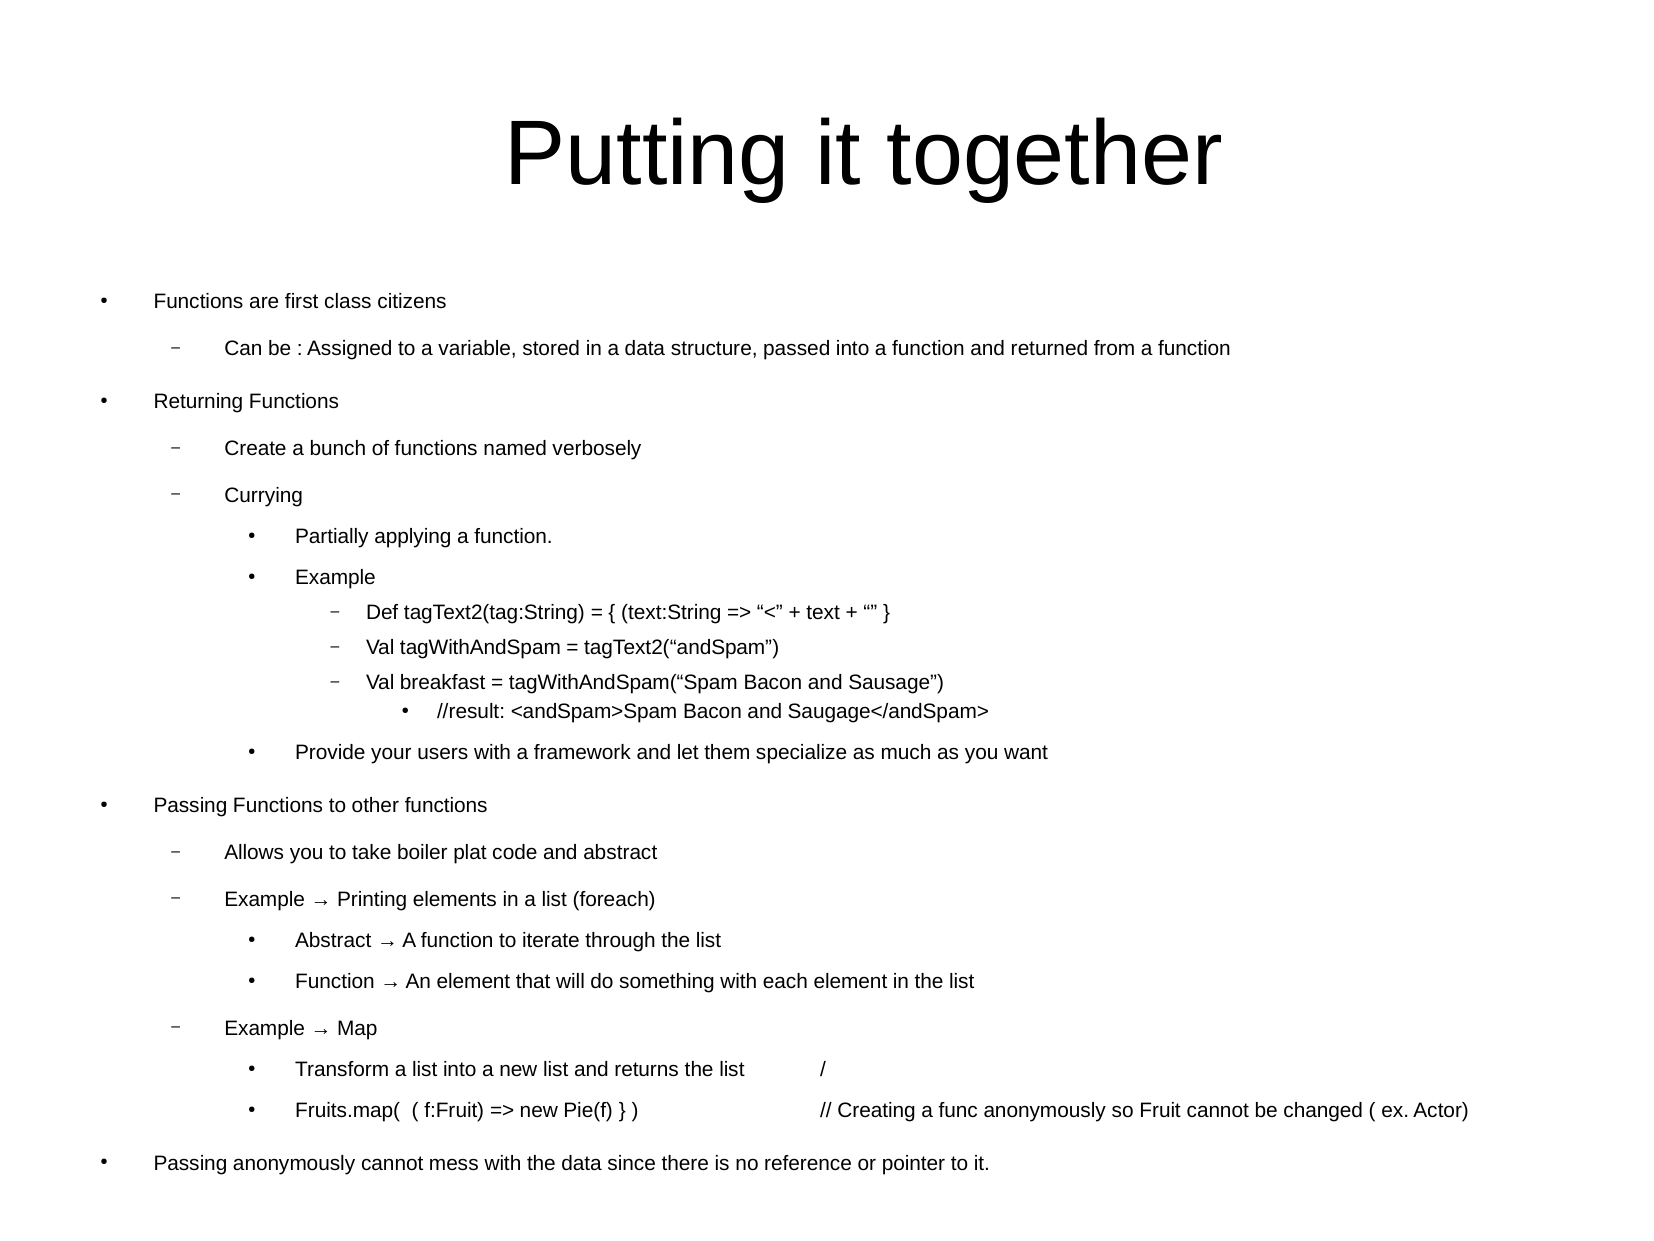

# Putting it together
Functions are first class citizens
Can be : Assigned to a variable, stored in a data structure, passed into a function and returned from a function
Returning Functions
Create a bunch of functions named verbosely
Currying
Partially applying a function.
Example
Def tagText2(tag:String) = { (text:String => “<” + text + “” }
Val tagWithAndSpam = tagText2(“andSpam”)
Val breakfast = tagWithAndSpam(“Spam Bacon and Sausage”)
//result: <andSpam>Spam Bacon and Saugage</andSpam>
Provide your users with a framework and let them specialize as much as you want
Passing Functions to other functions
Allows you to take boiler plat code and abstract
Example → Printing elements in a list (foreach)
Abstract → A function to iterate through the list
Function → An element that will do something with each element in the list
Example → Map
Transform a list into a new list and returns the list		/
Fruits.map( ( f:Fruit) => new Pie(f) } ) 			// Creating a func anonymously so Fruit cannot be changed ( ex. Actor)
Passing anonymously cannot mess with the data since there is no reference or pointer to it.